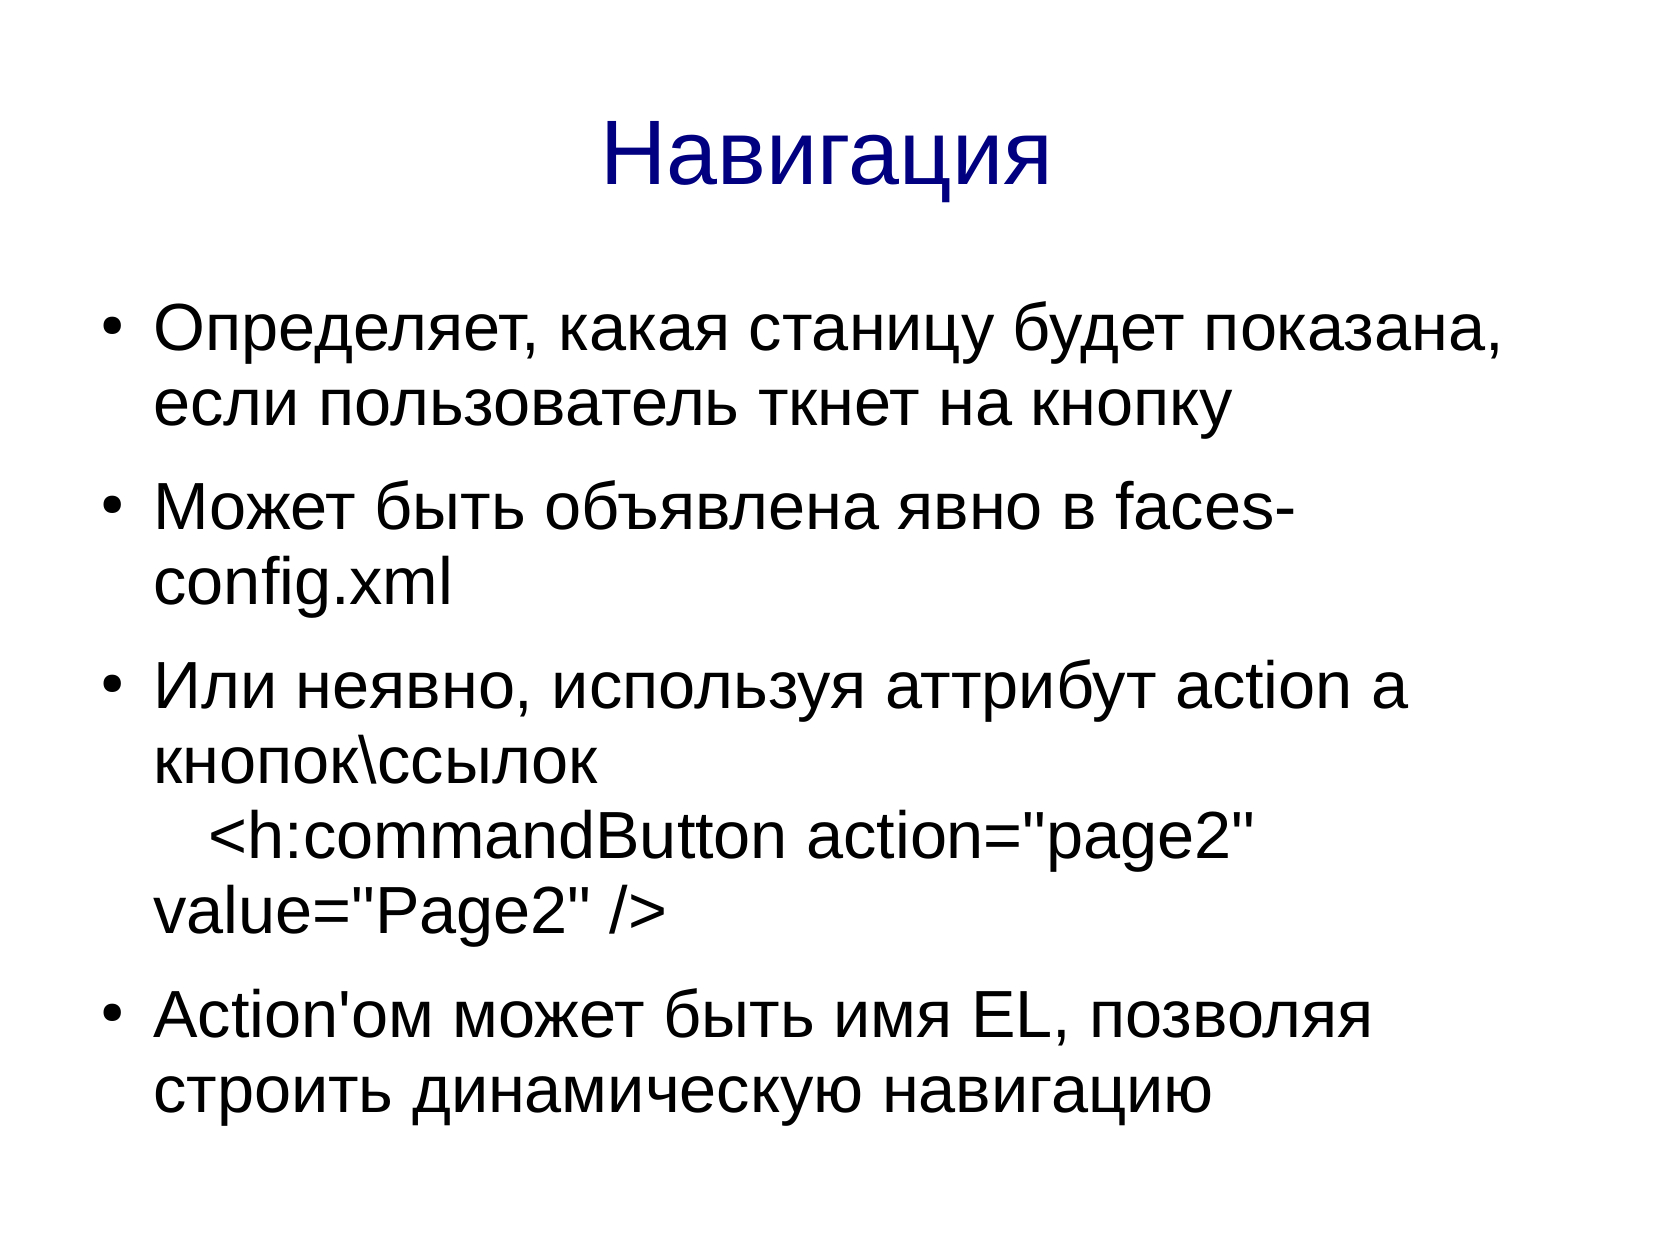

# Навигация
Определяет, какая станицу будет показана, если пользователь ткнет на кнопку
Может быть объявлена явно в faces-config.xml
Или неявно, используя аттрибут action а кнопок\ссылок
 <h:commandButton action="page2" value="Page2" />
Action'ом может быть имя EL, позволяя строить динамическую навигацию